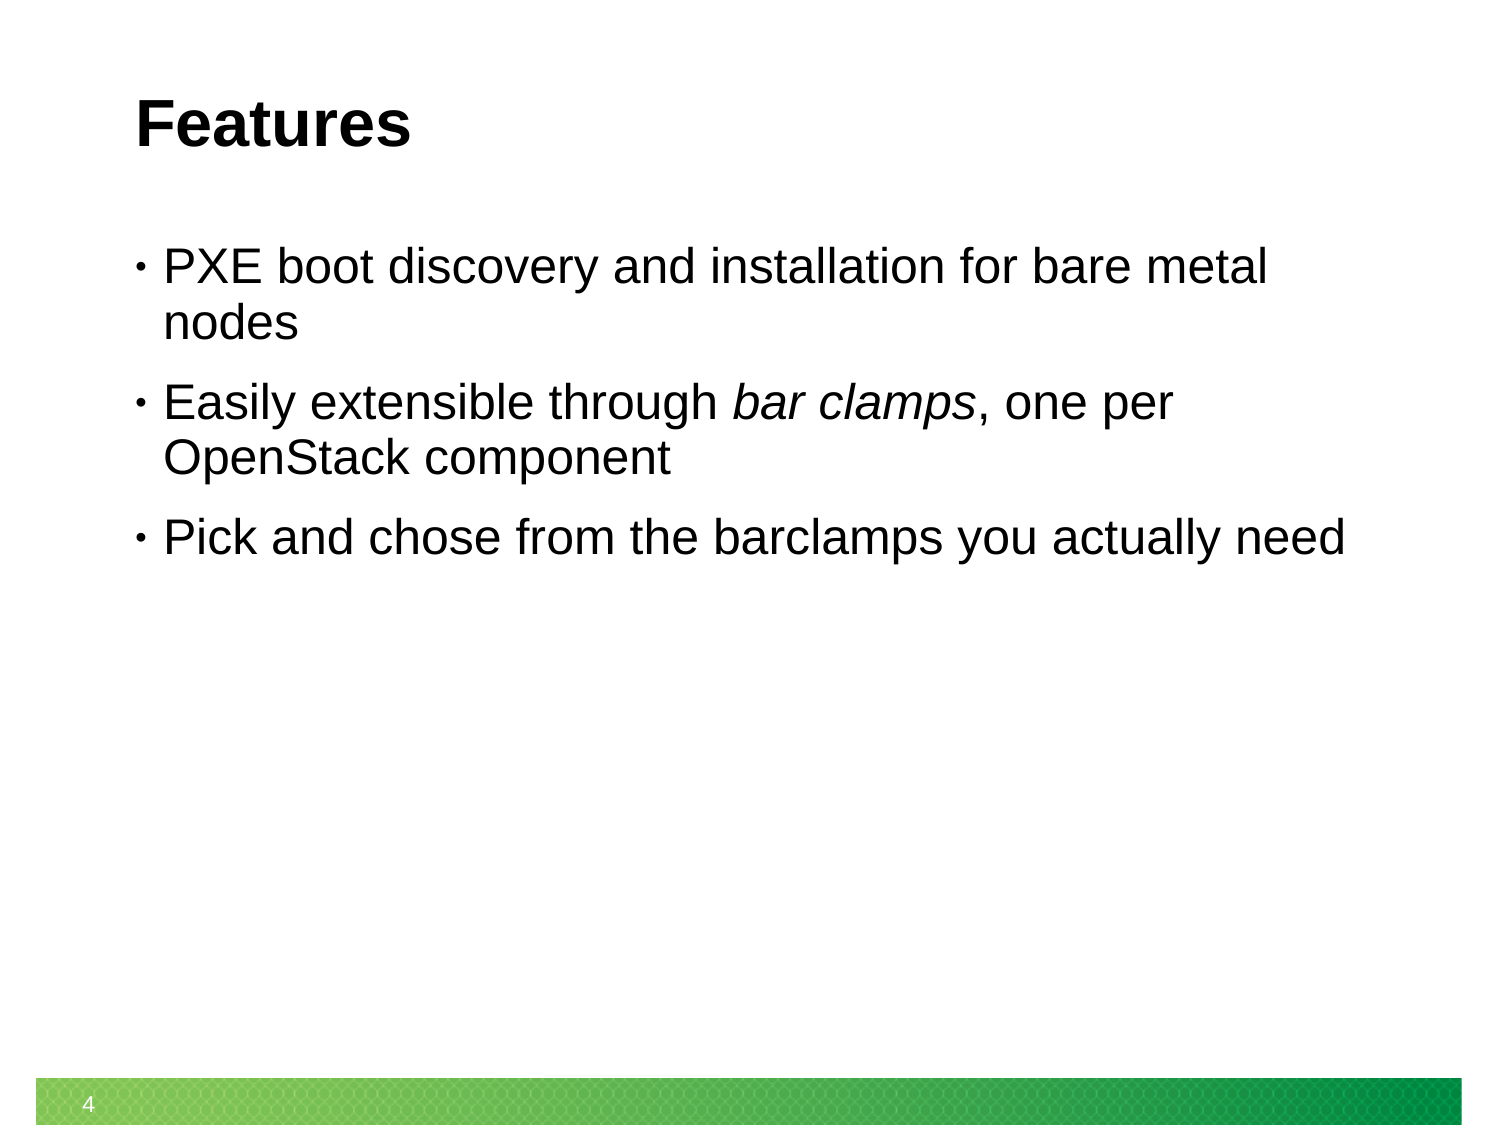

# Features
PXE boot discovery and installation for bare metal nodes
Easily extensible through bar clamps, one per OpenStack component
Pick and chose from the barclamps you actually need